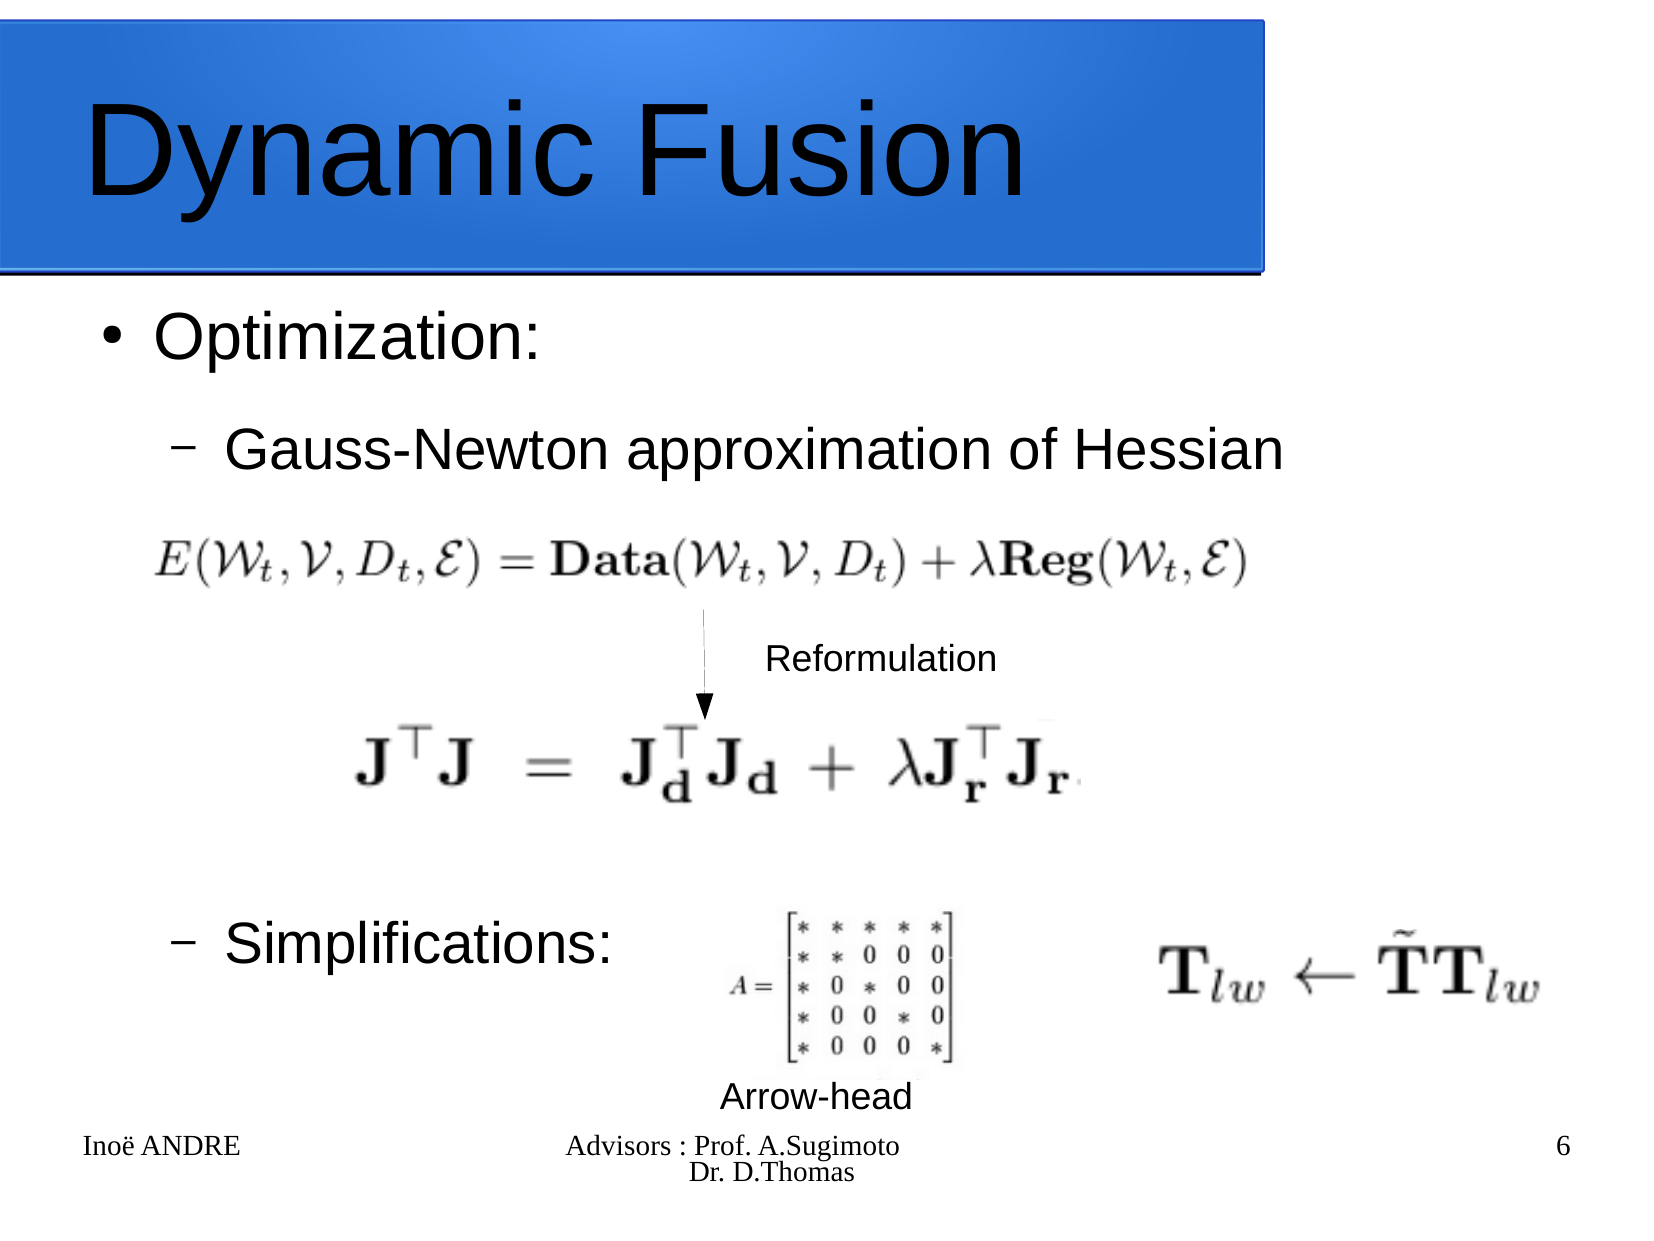

# Dynamic Fusion
Optimization:
Gauss-Newton approximation of Hessian
Simplifications:
Reformulation
Arrow-head
Inoë ANDRE
Advisors : Prof. A.Sugimoto Dr. D.Thomas
6